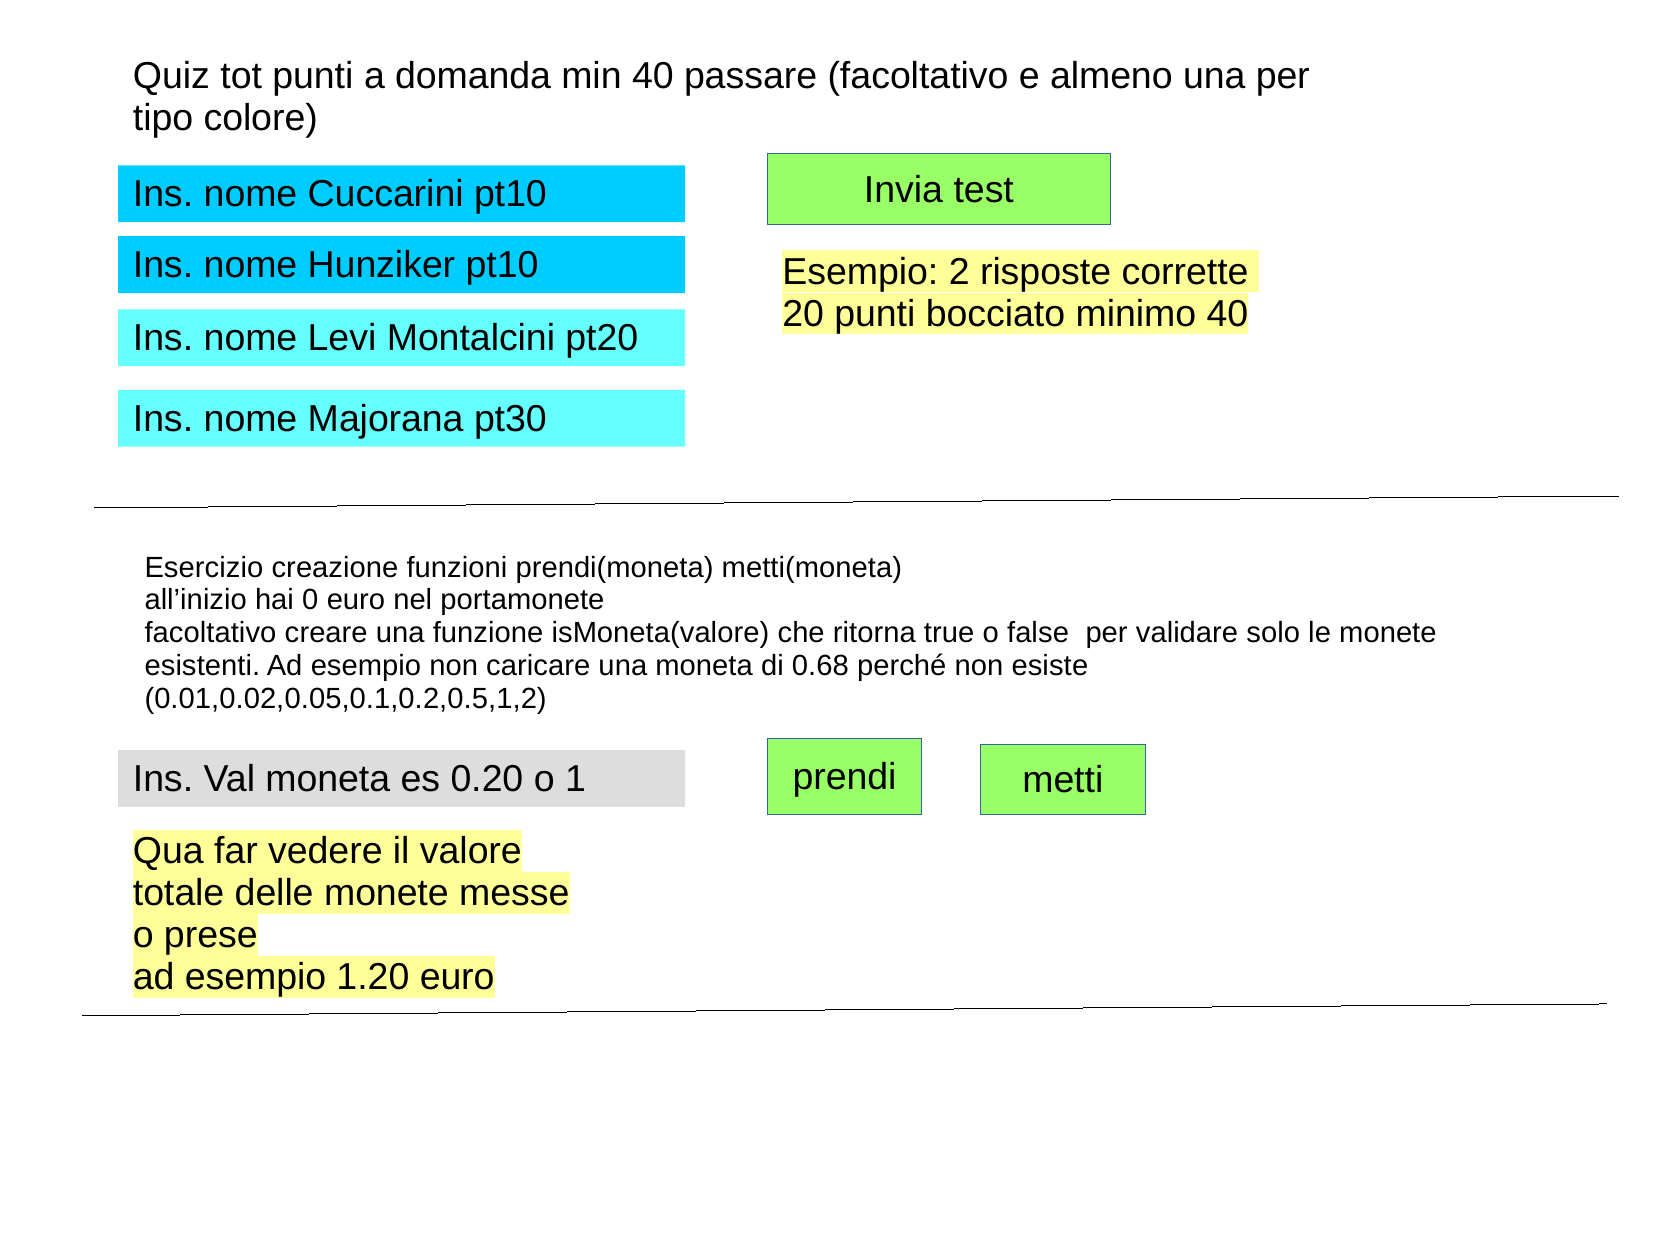

Quiz tot punti a domanda min 40 passare (facoltativo e almeno una per tipo colore)
Invia test
Ins. nome Cuccarini pt10
Ins. nome Hunziker pt10
Esempio: 2 risposte corrette
20 punti bocciato minimo 40
Ins. nome Levi Montalcini pt20
Ins. nome Majorana pt30
Esercizio creazione funzioni prendi(moneta) metti(moneta)
all’inizio hai 0 euro nel portamonete
facoltativo creare una funzione isMoneta(valore) che ritorna true o false per validare solo le monete esistenti. Ad esempio non caricare una moneta di 0.68 perché non esiste (0.01,0.02,0.05,0.1,0.2,0.5,1,2)
prendi
metti
Ins. Val moneta es 0.20 o 1
Qua far vedere il valore totale delle monete messe o prese
ad esempio 1.20 euro